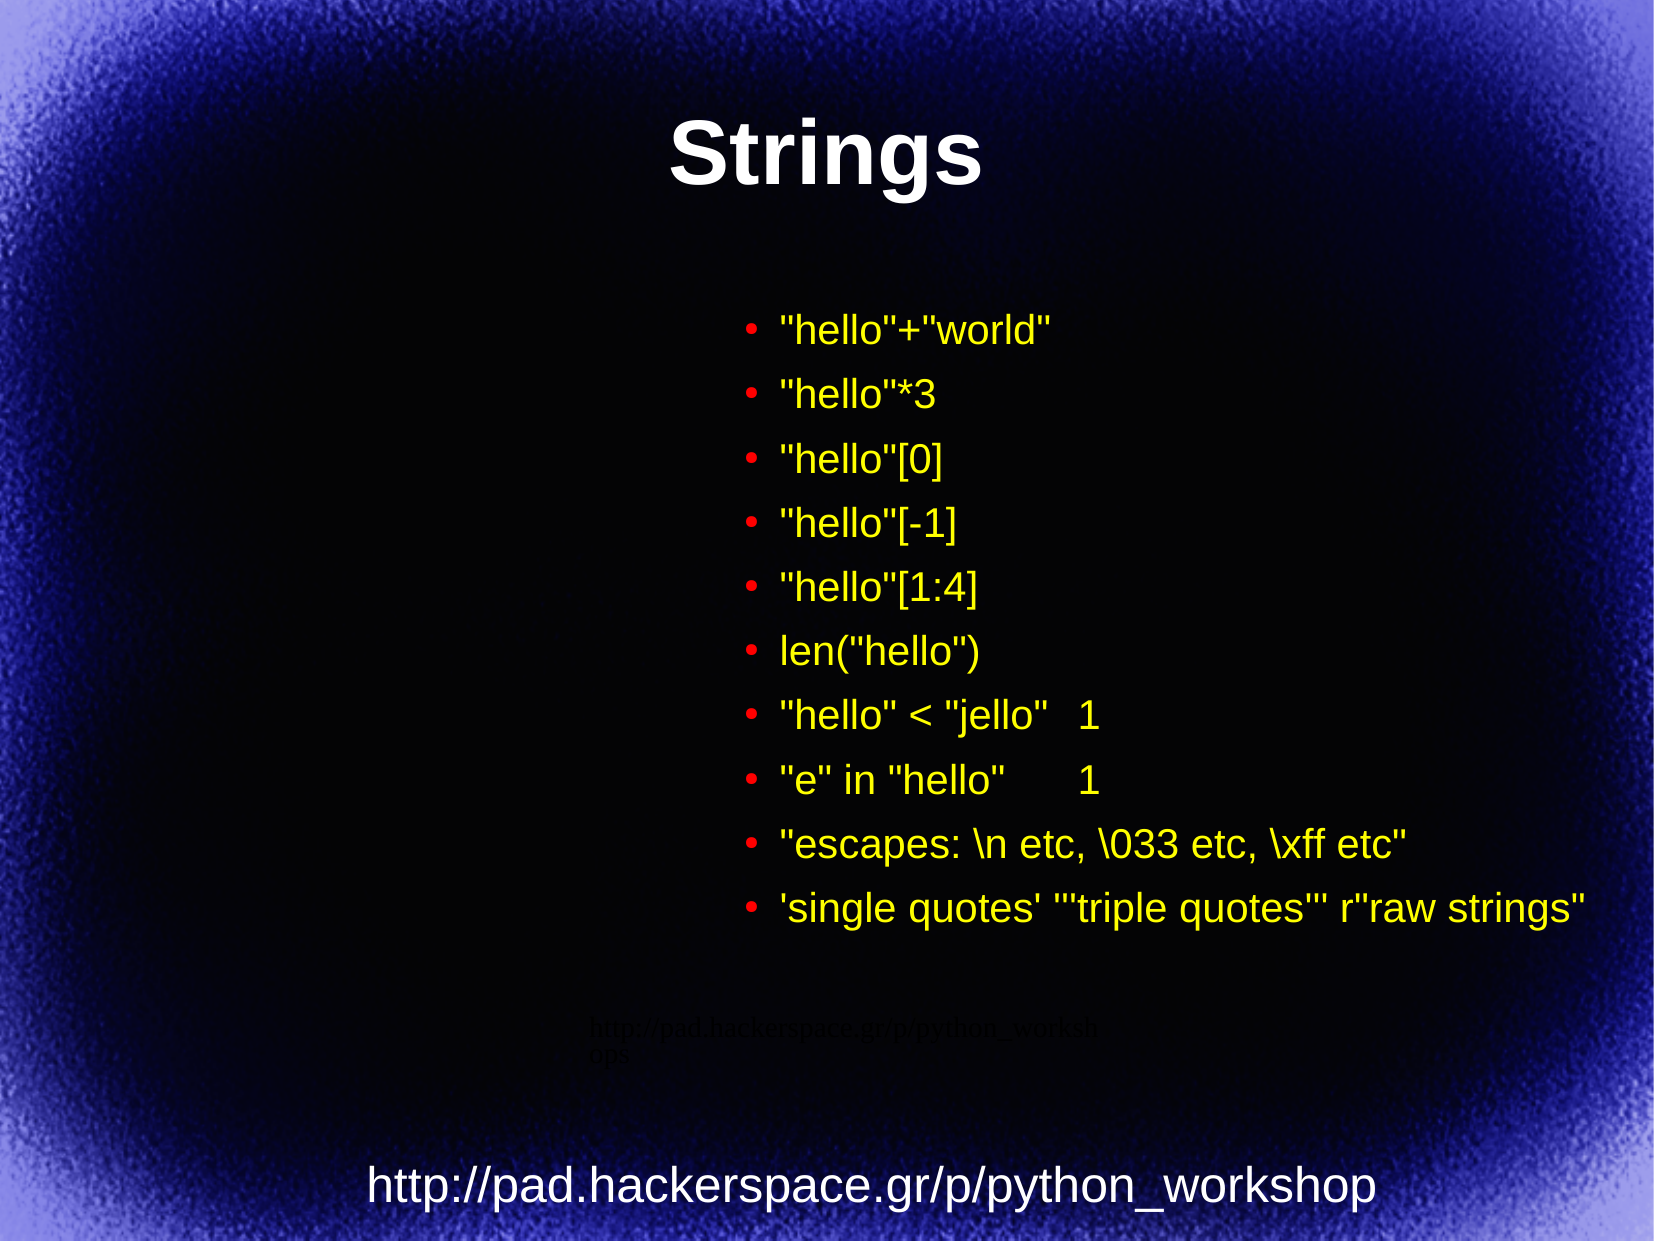

# Strings
"hello"+"world" 			# concatenation
"hello"*3					 # repetition
"hello"[0]					# indexing
"hello"[-1]					# (from end)
"hello"[1:4]					# slicing
len("hello")					# size
"hello" < "jello"	1				# comparison
"e" in "hello"	1				# search
"escapes: \n etc, \033 etc, \xff etc"
'single quotes' '''triple quotes''' r"raw strings"
http://pad.hackerspace.gr/p/python_workshops
http://pad.hackerspace.gr/p/python_workshop